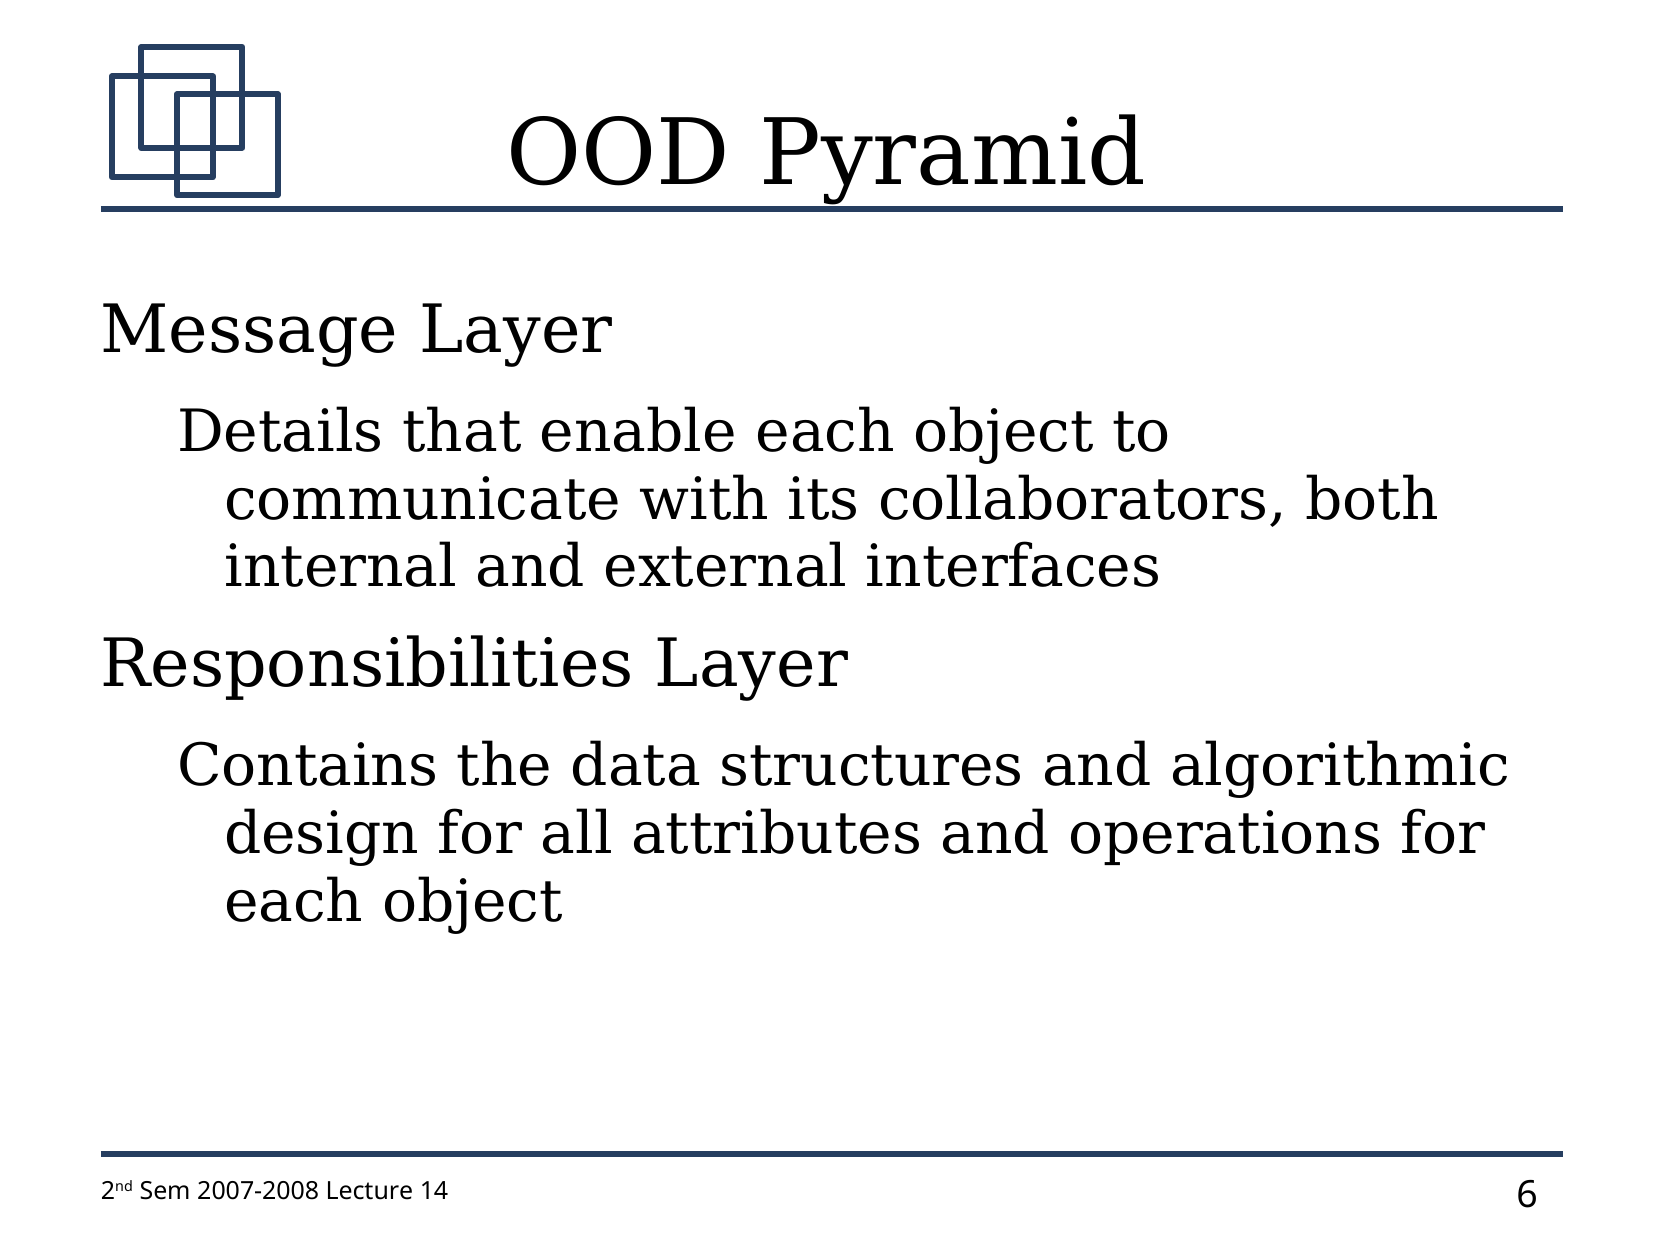

# OOD Pyramid
Message Layer
Details that enable each object to communicate with its collaborators, both internal and external interfaces
Responsibilities Layer
Contains the data structures and algorithmic design for all attributes and operations for each object